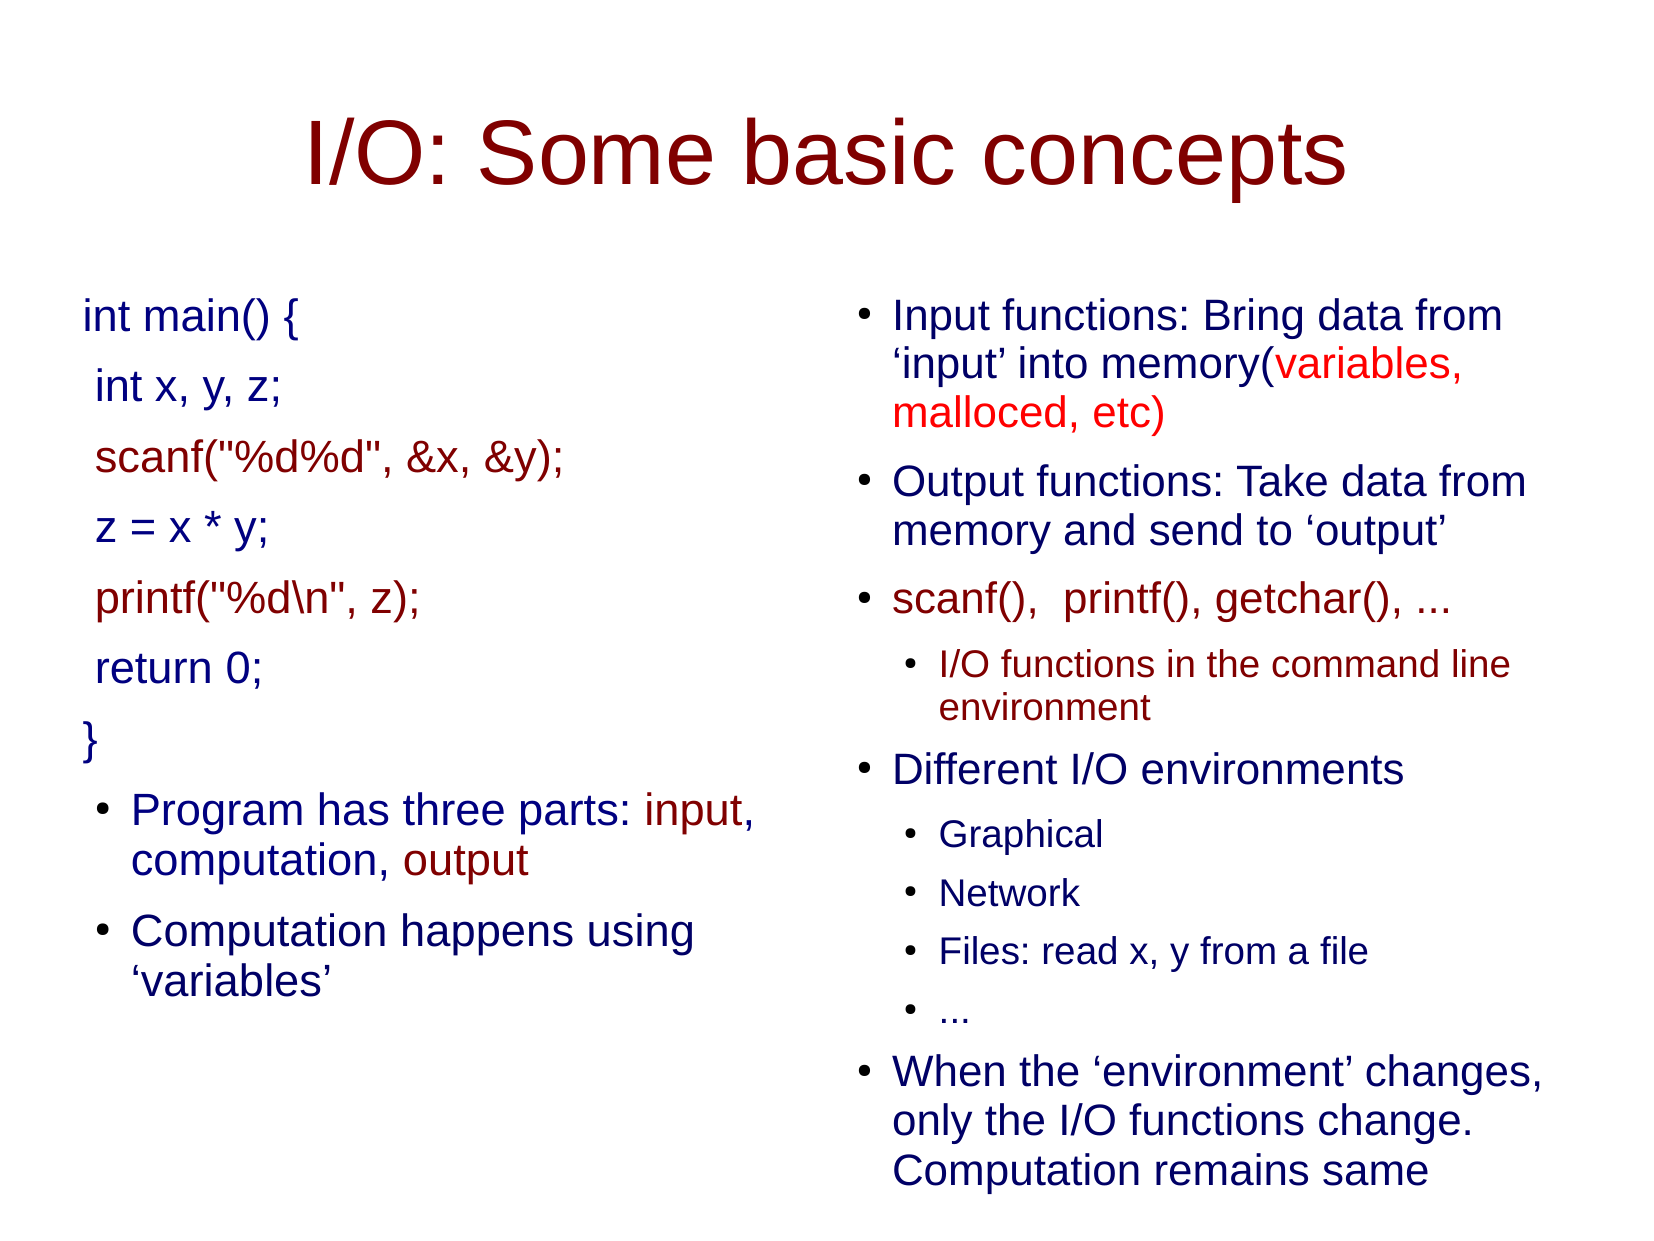

# I/O: Some basic concepts
int main() {
int x, y, z;
scanf("%d%d", &x, &y);
z = x * y;
printf("%d\n", z);
return 0;
}
Program has three parts: input, computation, output
Computation happens using ‘variables’
Input functions: Bring data from ‘input’ into memory(variables, malloced, etc)
Output functions: Take data from memory and send to ‘output’
scanf(), printf(), getchar(), ...
I/O functions in the command line environment
Different I/O environments
Graphical
Network
Files: read x, y from a file
...
When the ‘environment’ changes, only the I/O functions change. Computation remains same